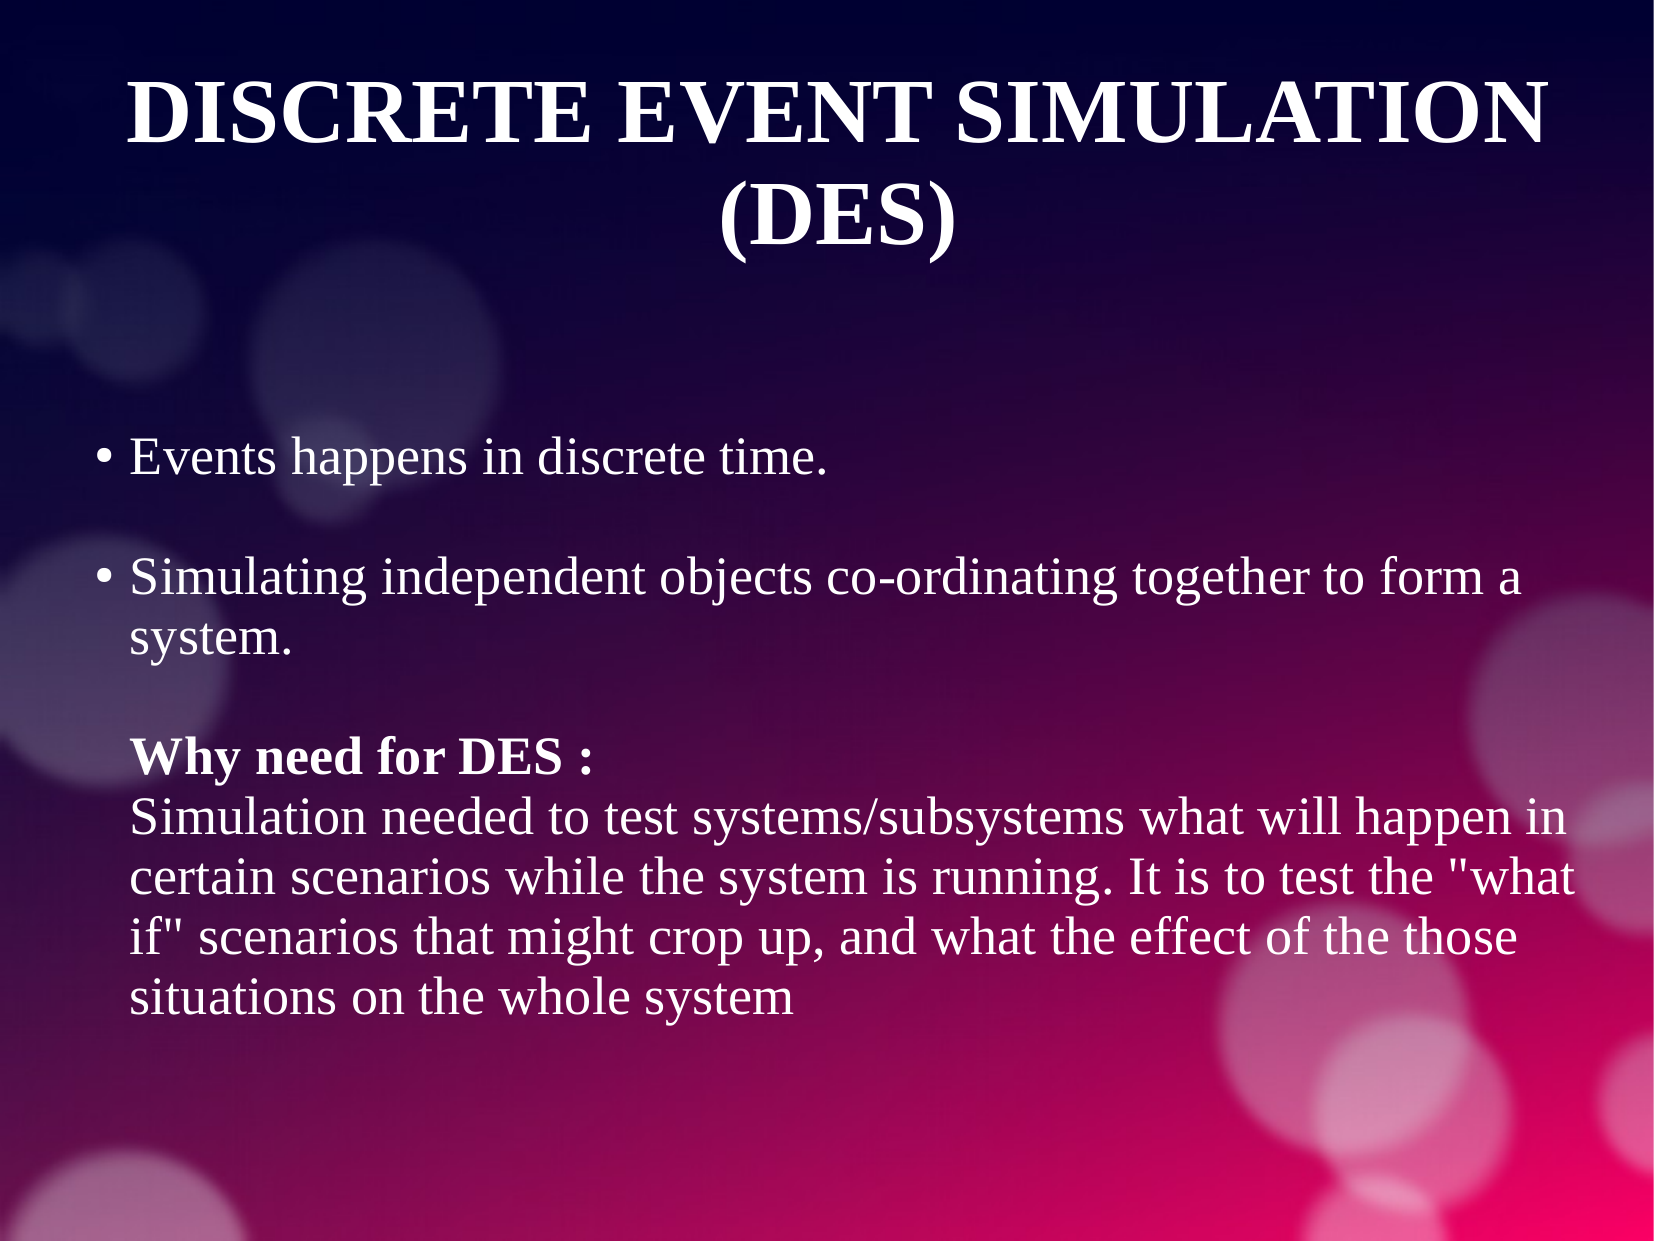

# DISCRETE EVENT SIMULATION (DES)
Events happens in discrete time.
Simulating independent objects co-ordinating together to form a system.
Why need for DES :
Simulation needed to test systems/subsystems what will happen in certain scenarios while the system is running. It is to test the "what if" scenarios that might crop up, and what the effect of the those situations on the whole system